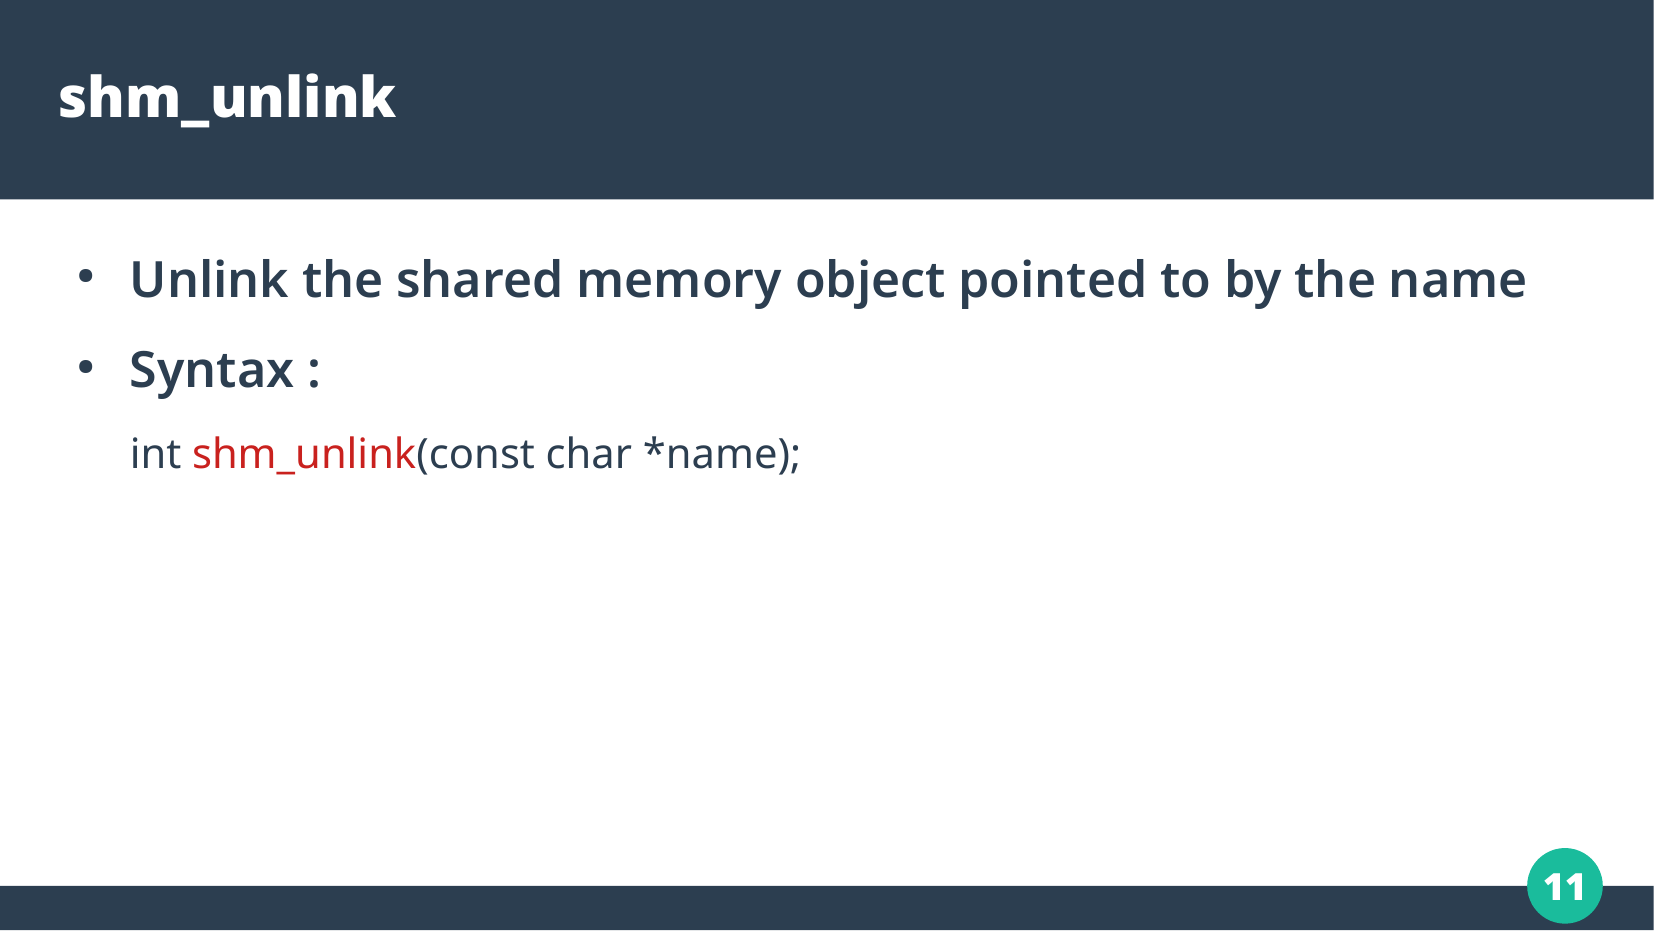

# shm_unlink
Unlink the shared memory object pointed to by the name
Syntax :
int shm_unlink(const char *name);